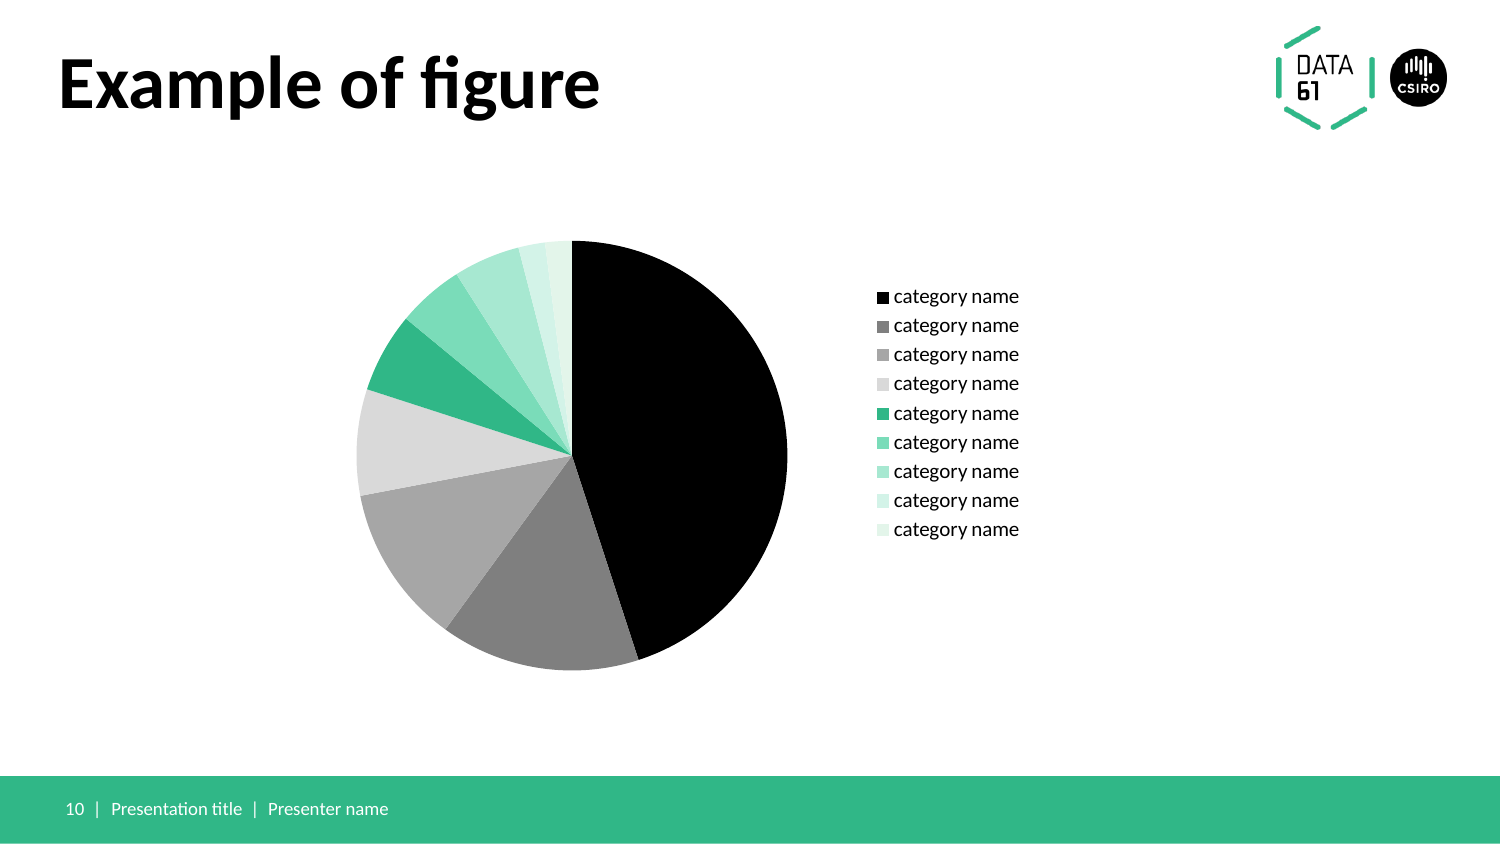

# Example of figure
Presentation title | Presenter name